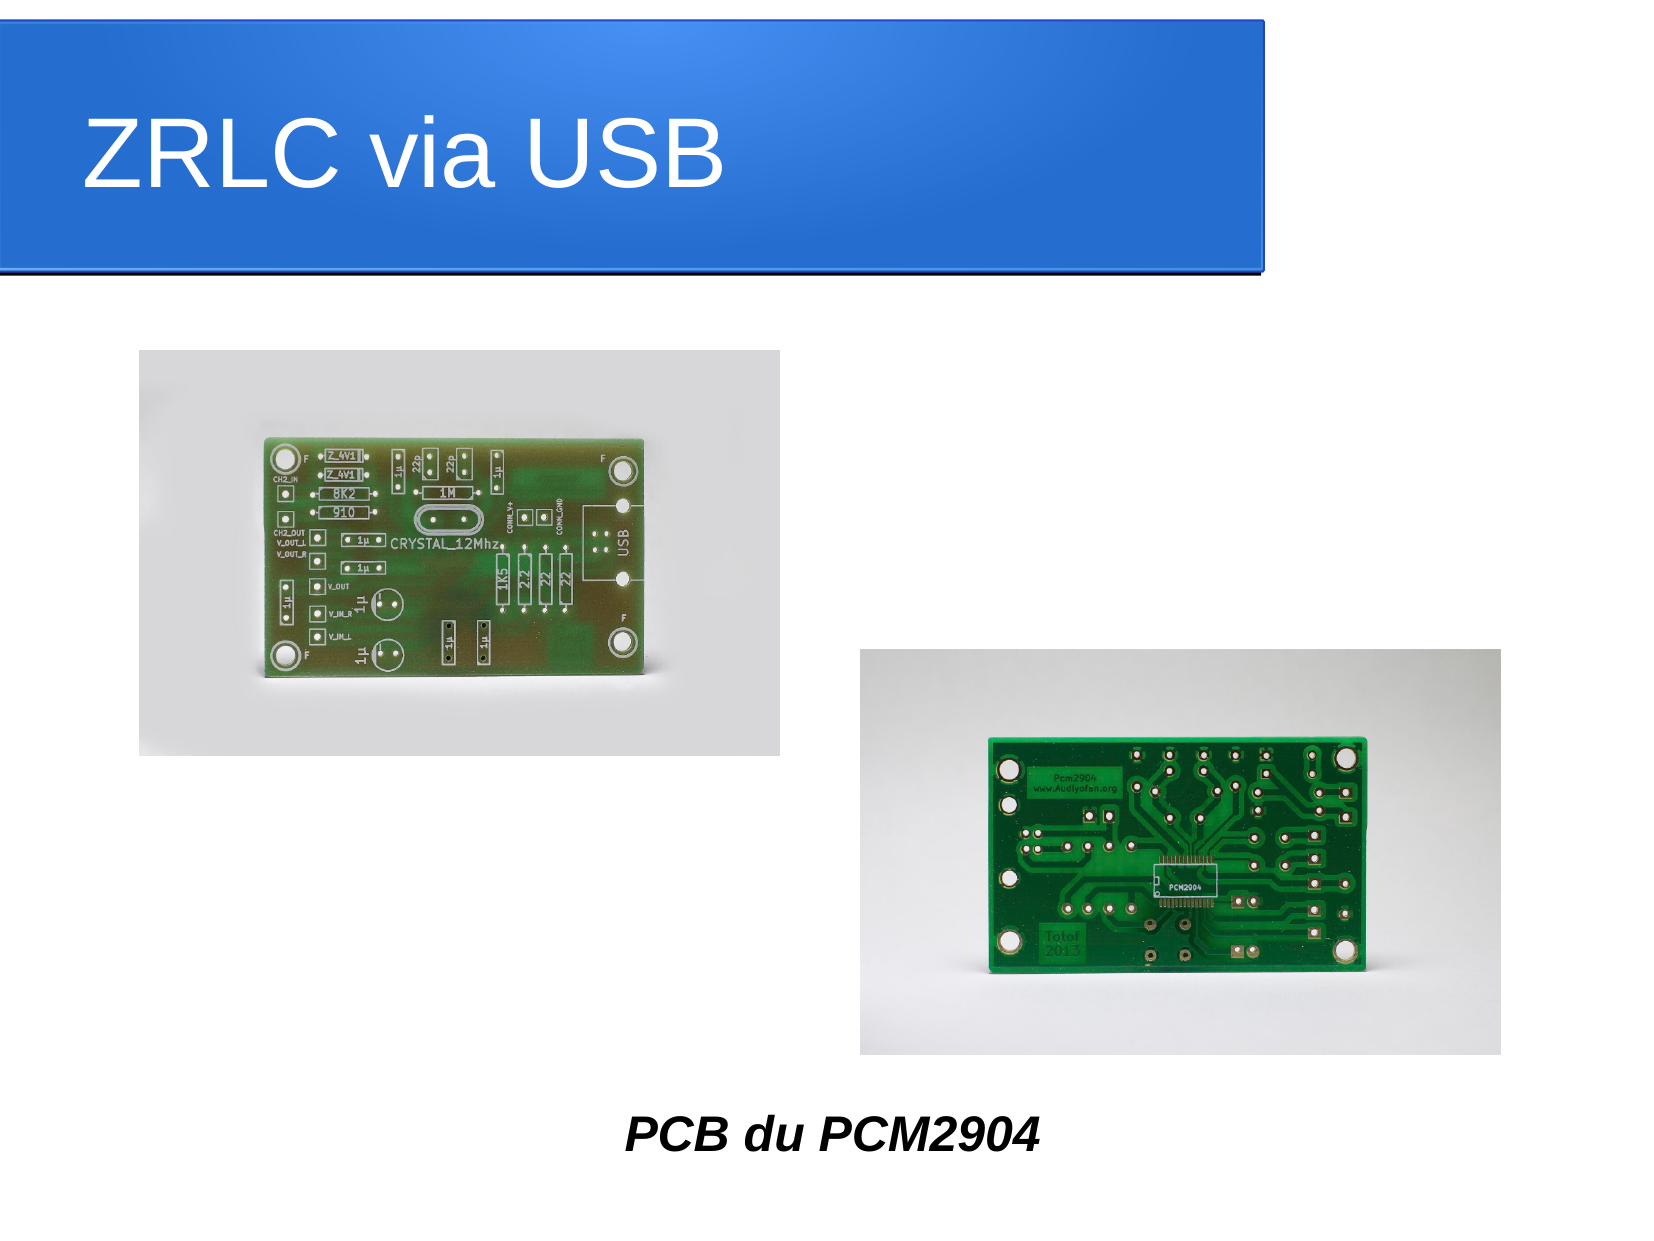

# ZRLC via USB
PCB du PCM2904